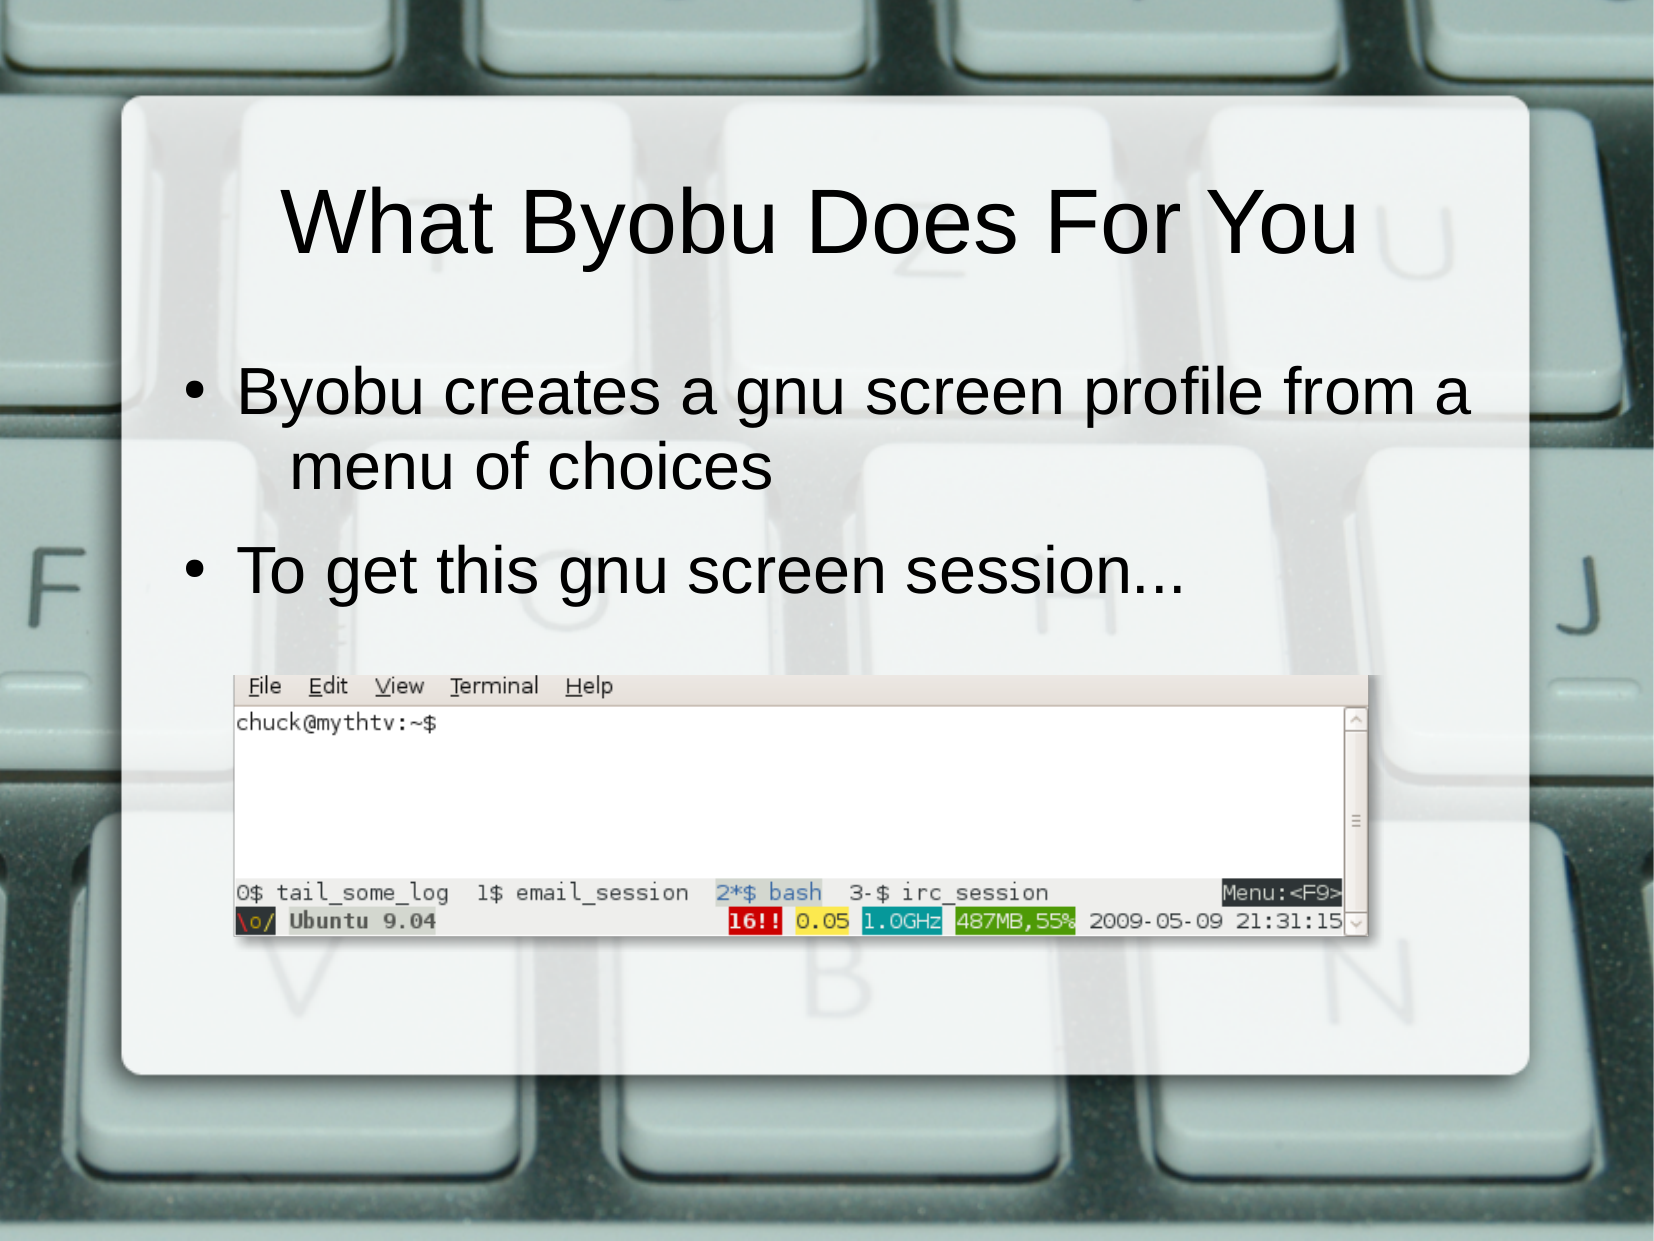

# What Byobu Does For You
Byobu creates a gnu screen profile from a menu of choices
To get this gnu screen session...